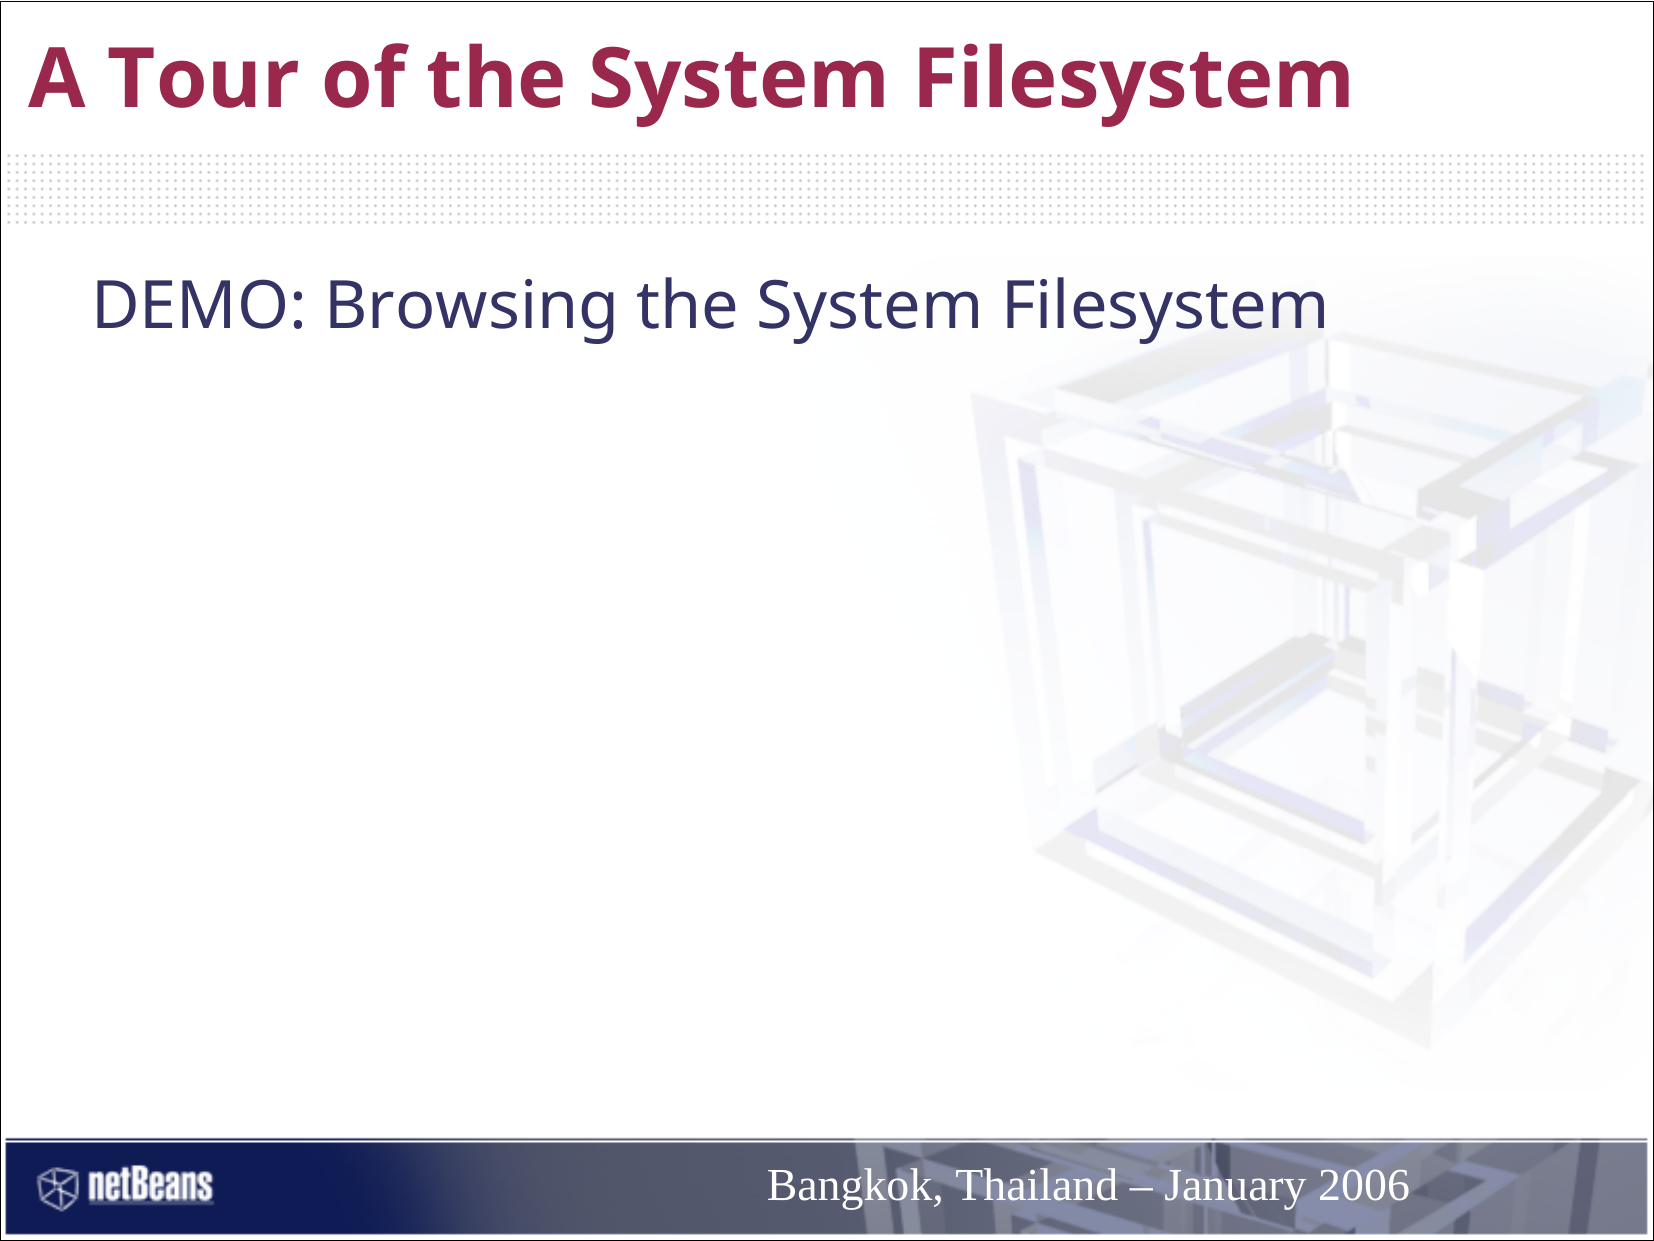

# A Tour of the System Filesystem
DEMO: Browsing the System Filesystem